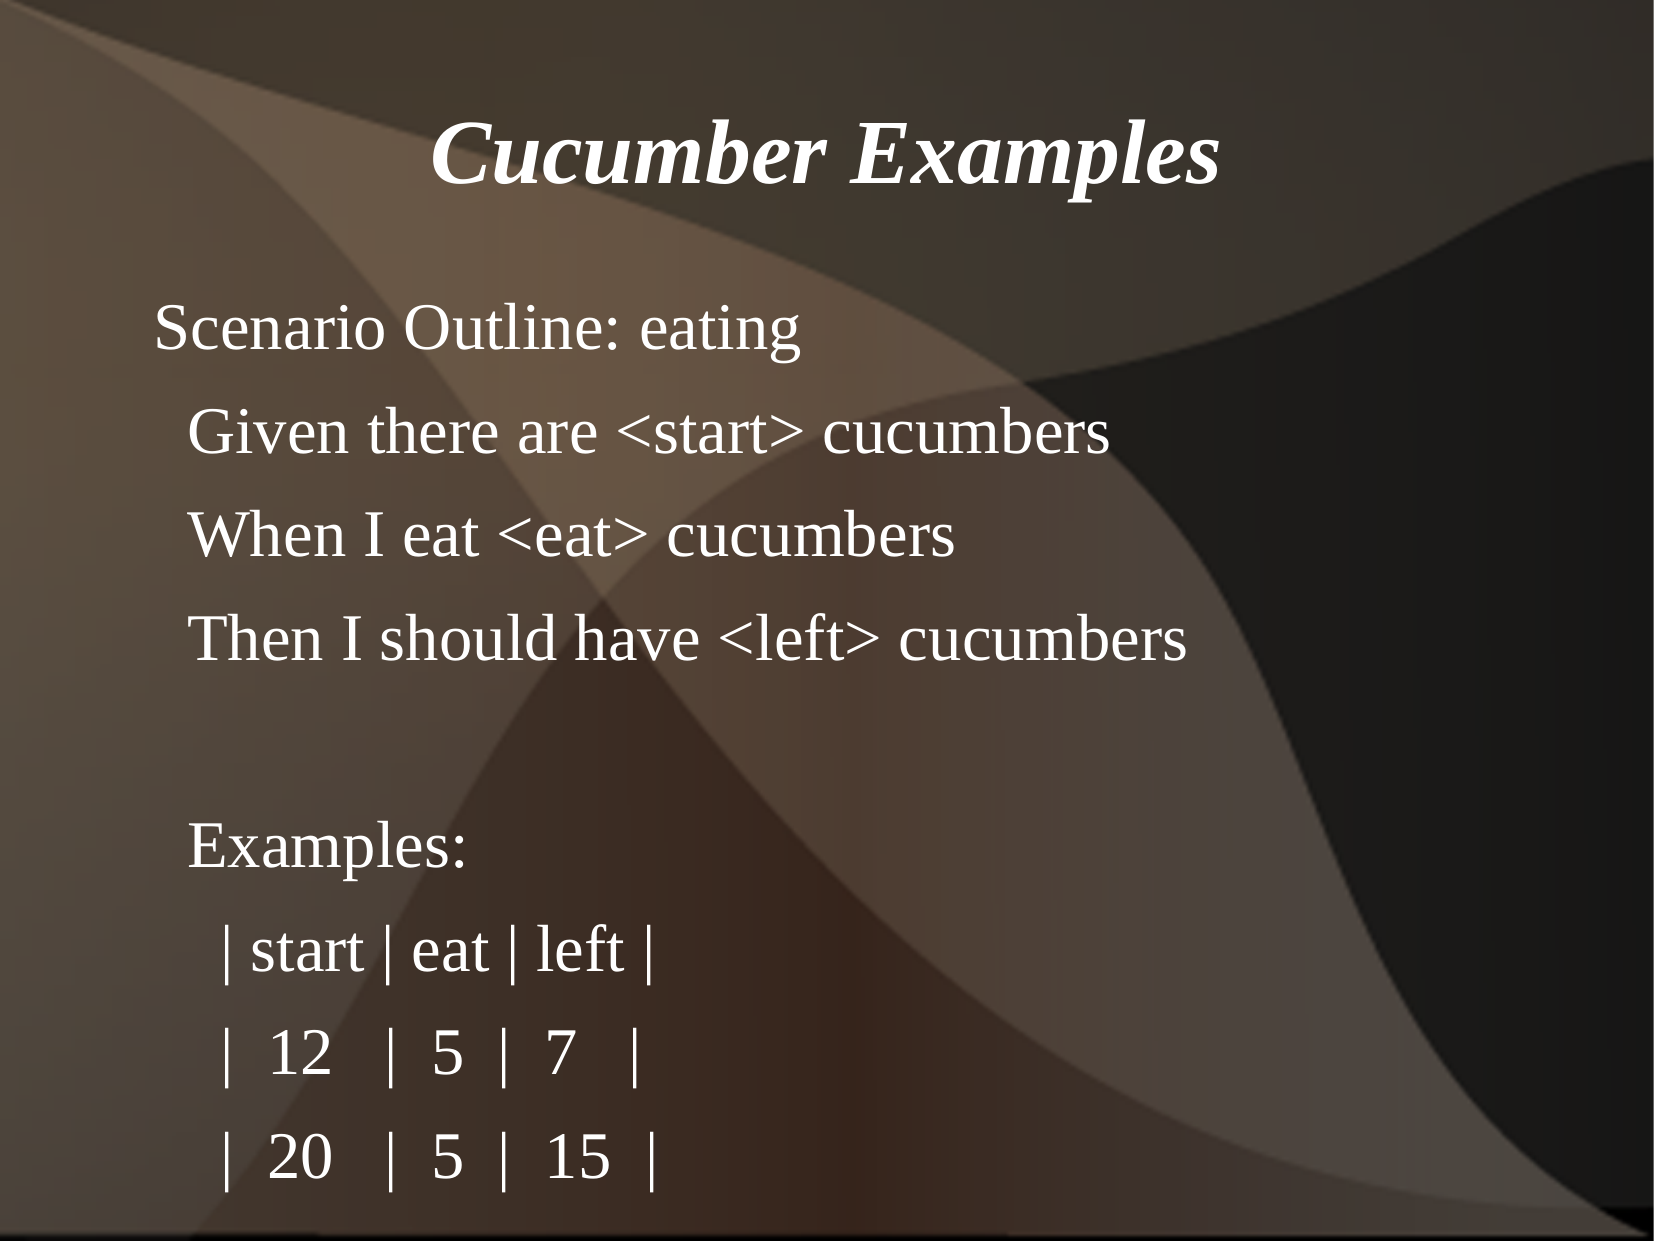

# Cucumber Examples
Scenario Outline: eating
 Given there are <start> cucumbers
 When I eat <eat> cucumbers
 Then I should have <left> cucumbers
 Examples:
 | start | eat | left |
 | 12 | 5 | 7 |
 | 20 | 5 | 15 |